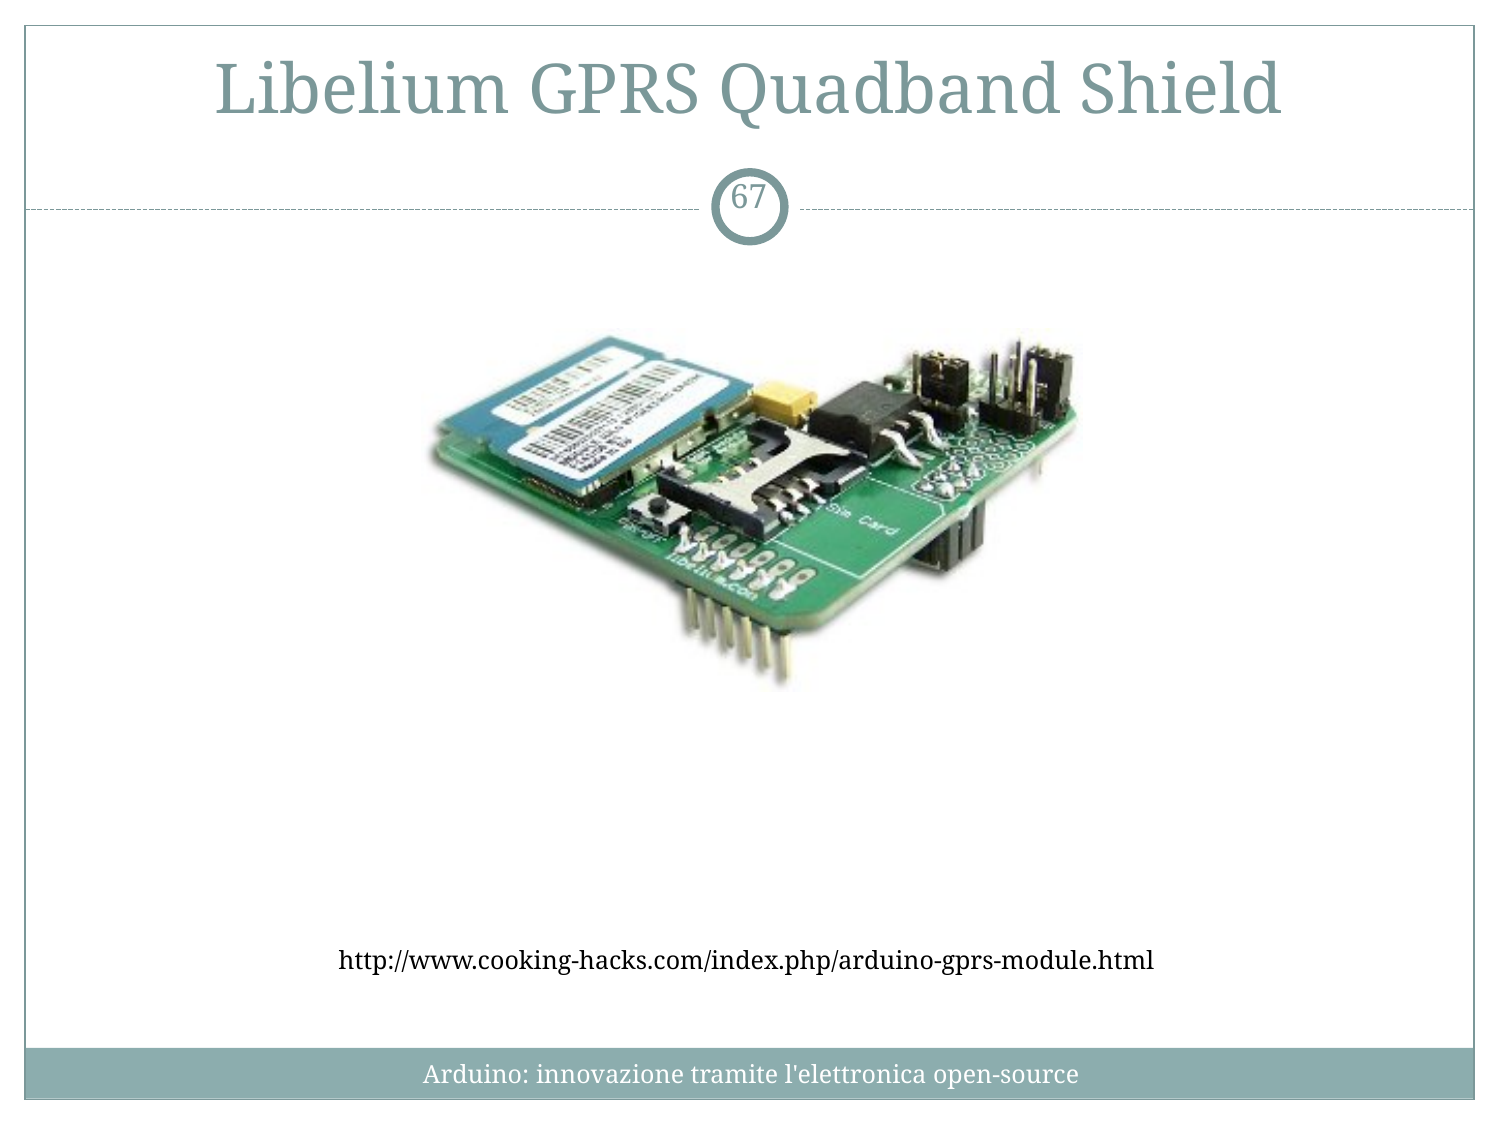

# Libelium GPRS Quadband Shield
http://www.cooking-hacks.com/index.php/arduino-gprs-module.html
Arduino: innovazione tramite l'elettronica open-source